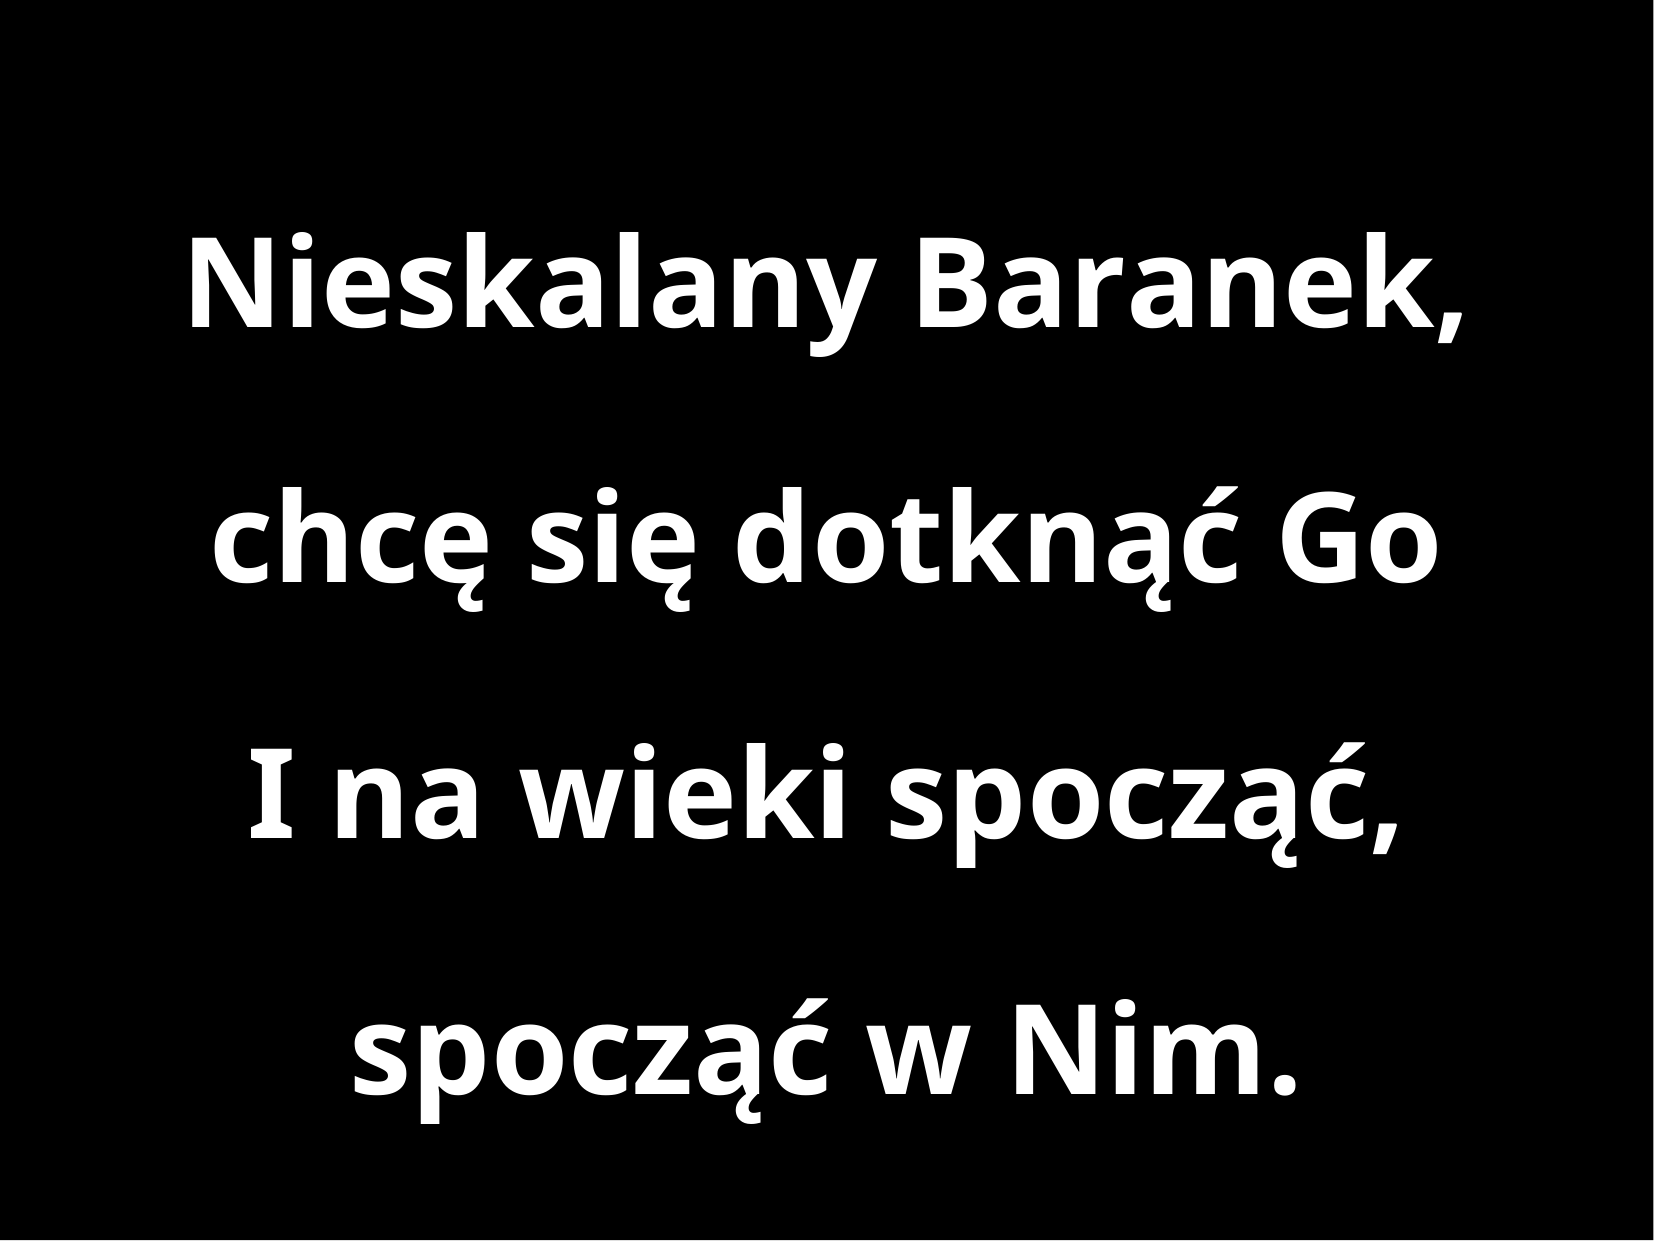

# Nieskalany Baranek, chcę się dotknąć Go I na wieki spocząć, spocząć w Nim.